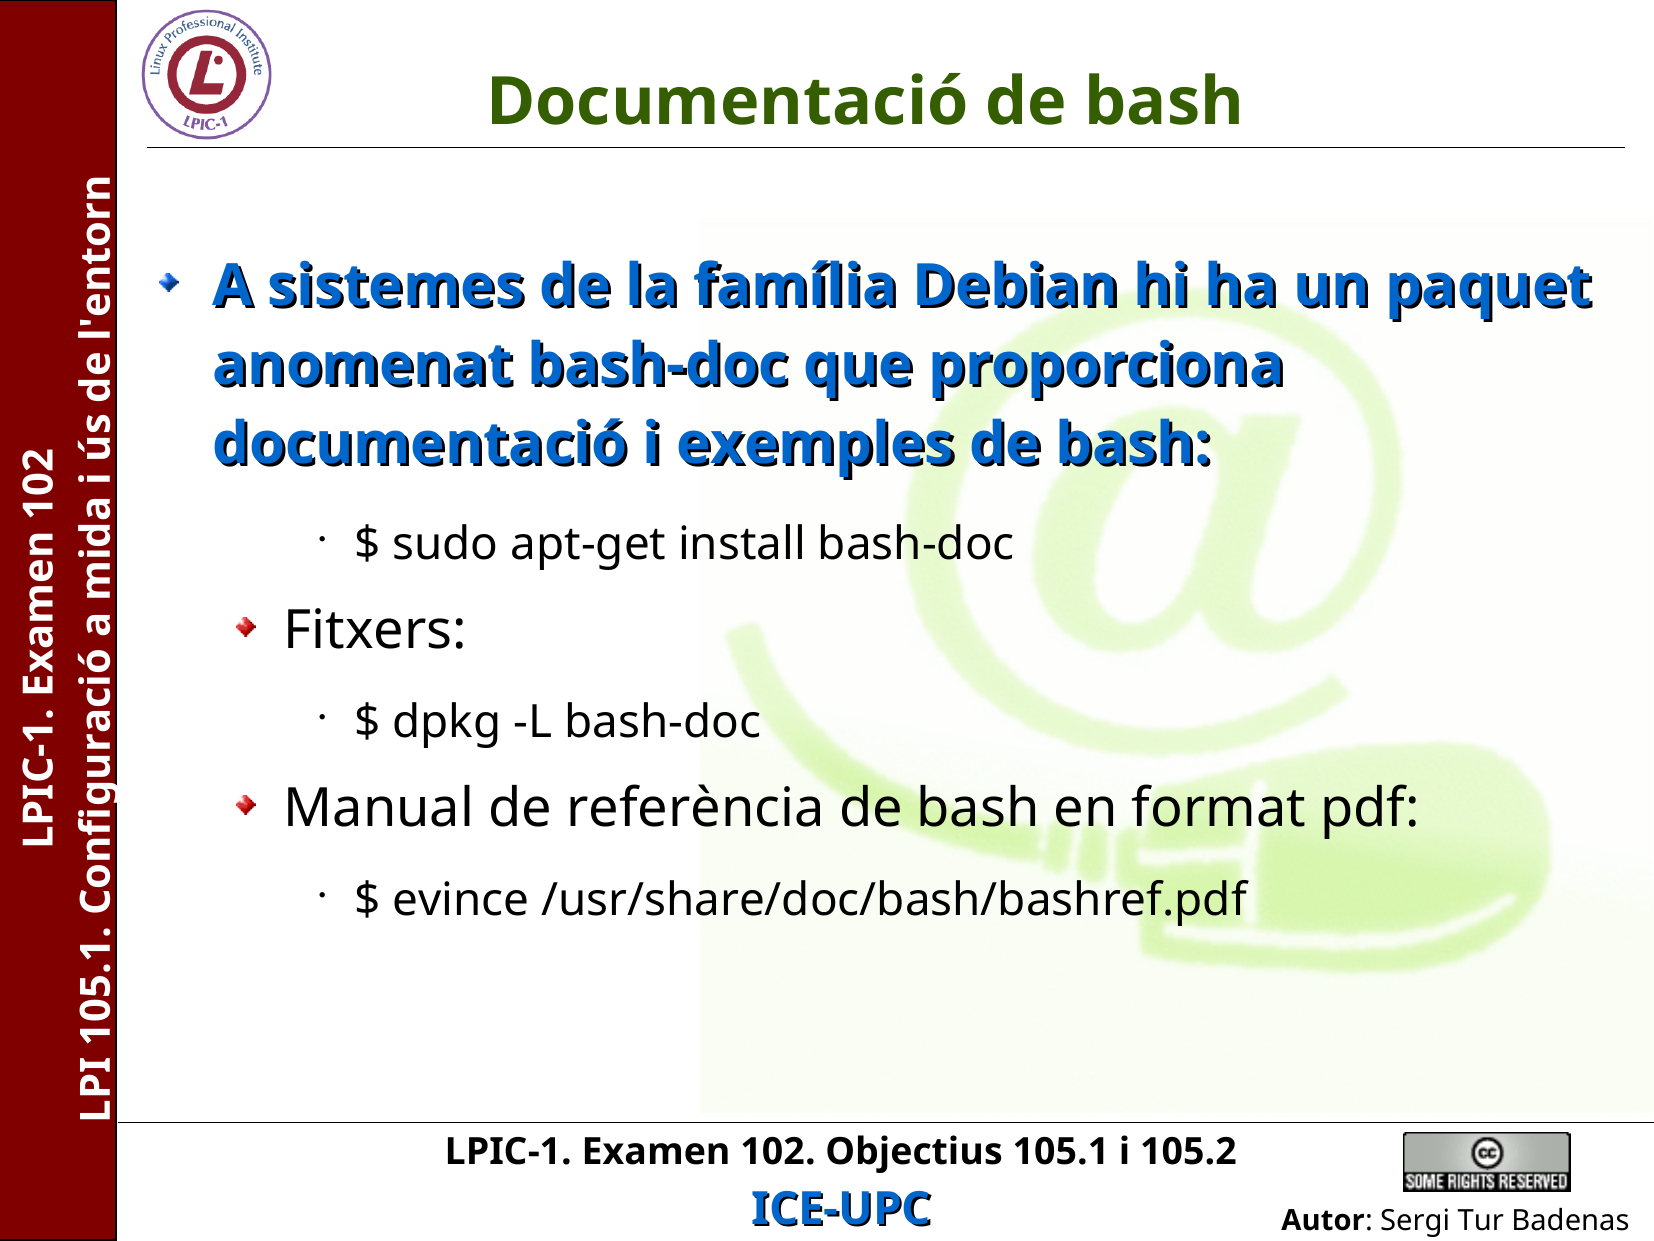

# Documentació de bash
A sistemes de la família Debian hi ha un paquet anomenat bash-doc que proporciona documentació i exemples de bash:
$ sudo apt-get install bash-doc
Fitxers:
$ dpkg -L bash-doc
Manual de referència de bash en format pdf:
$ evince /usr/share/doc/bash/bashref.pdf